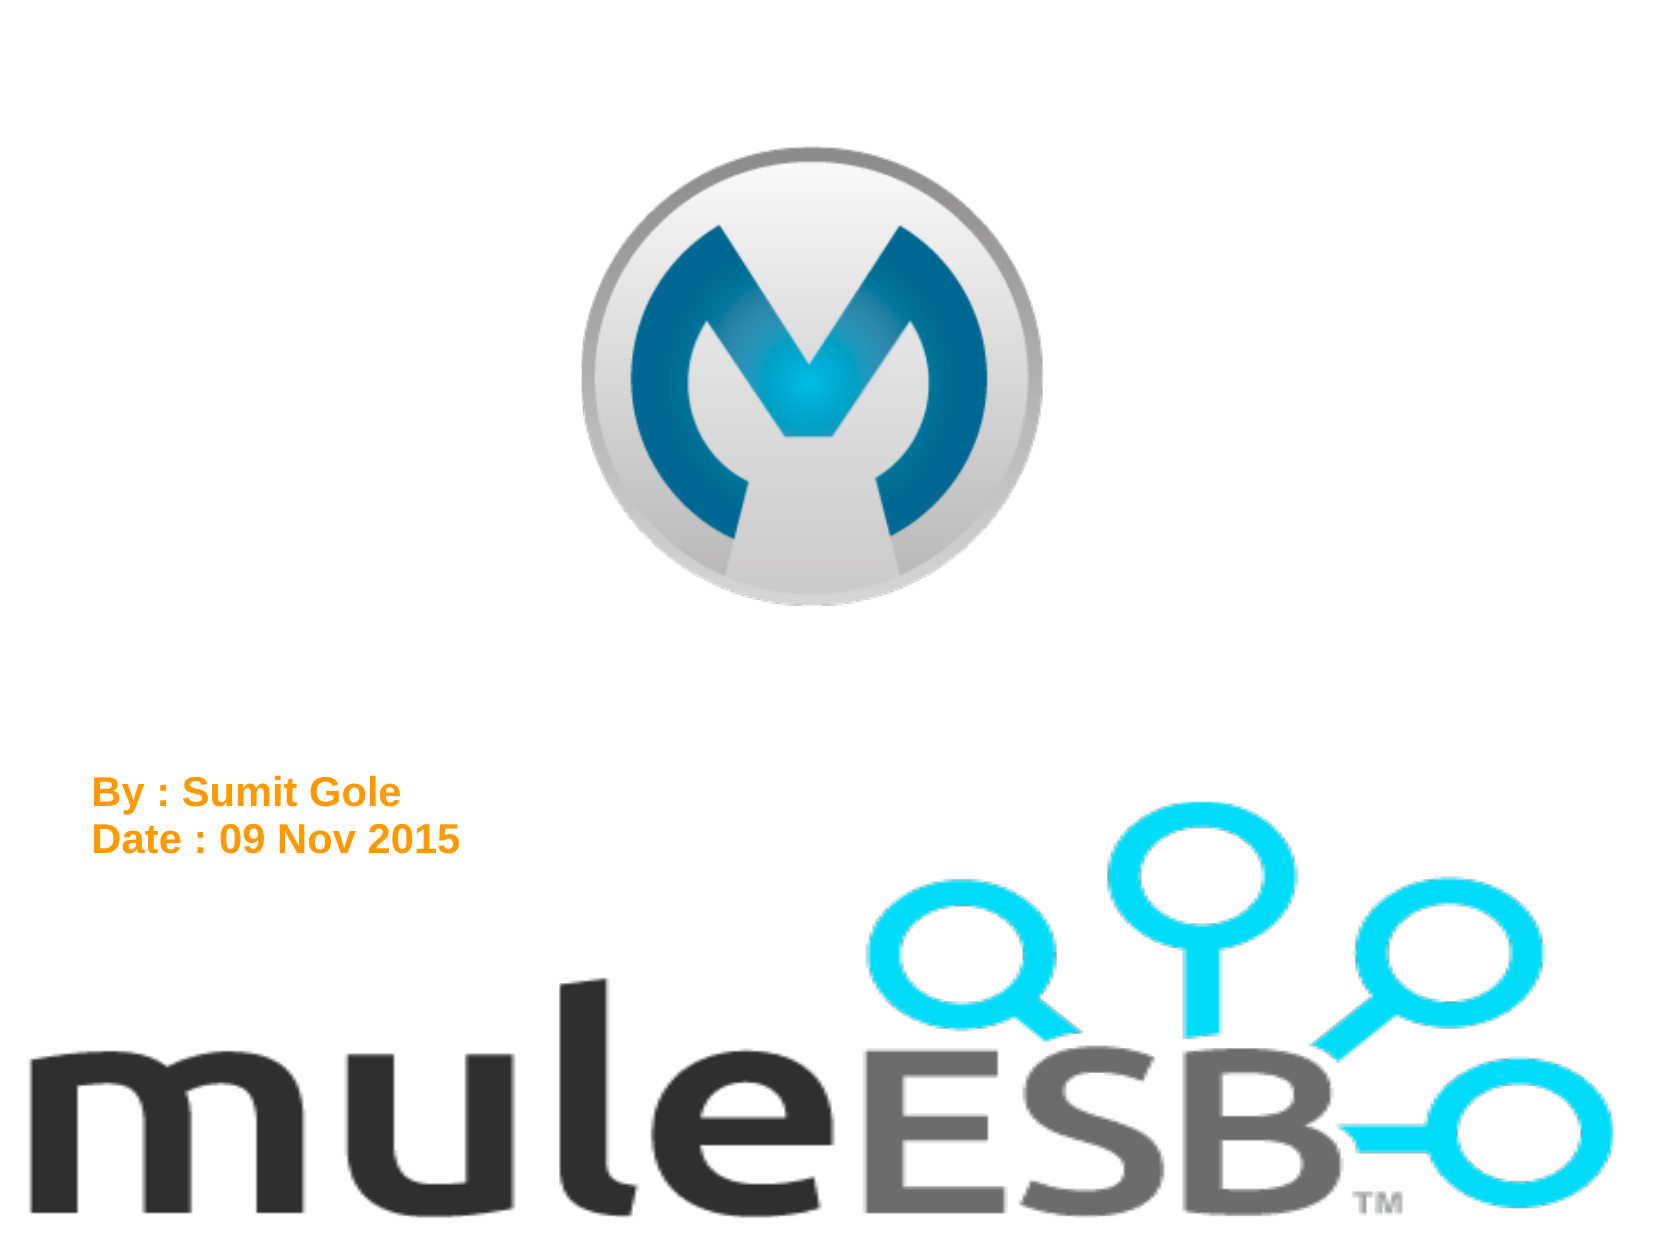

By : Sumit Gole
Date : 09 Nov 2015